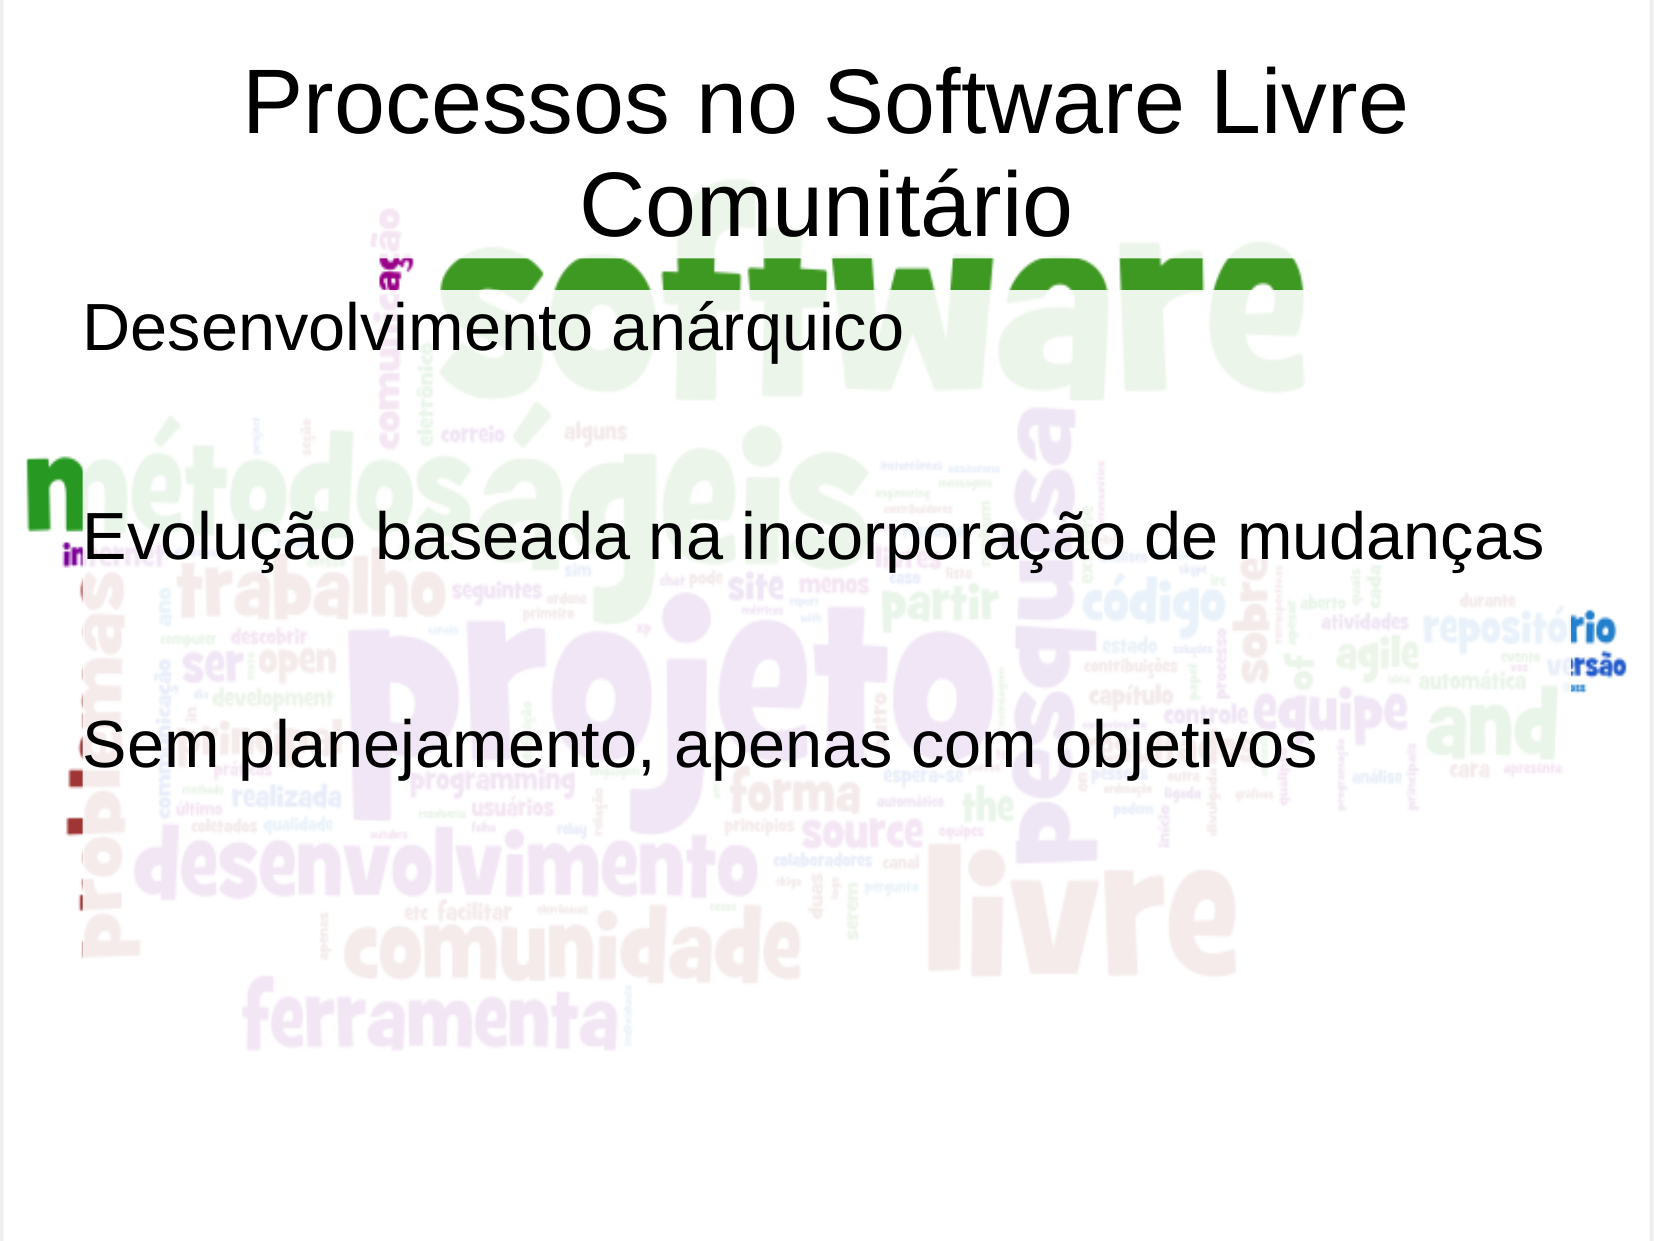

# Processos no Software Livre Comunitário
Desenvolvimento anárquico
Evolução baseada na incorporação de mudanças
Sem planejamento, apenas com objetivos